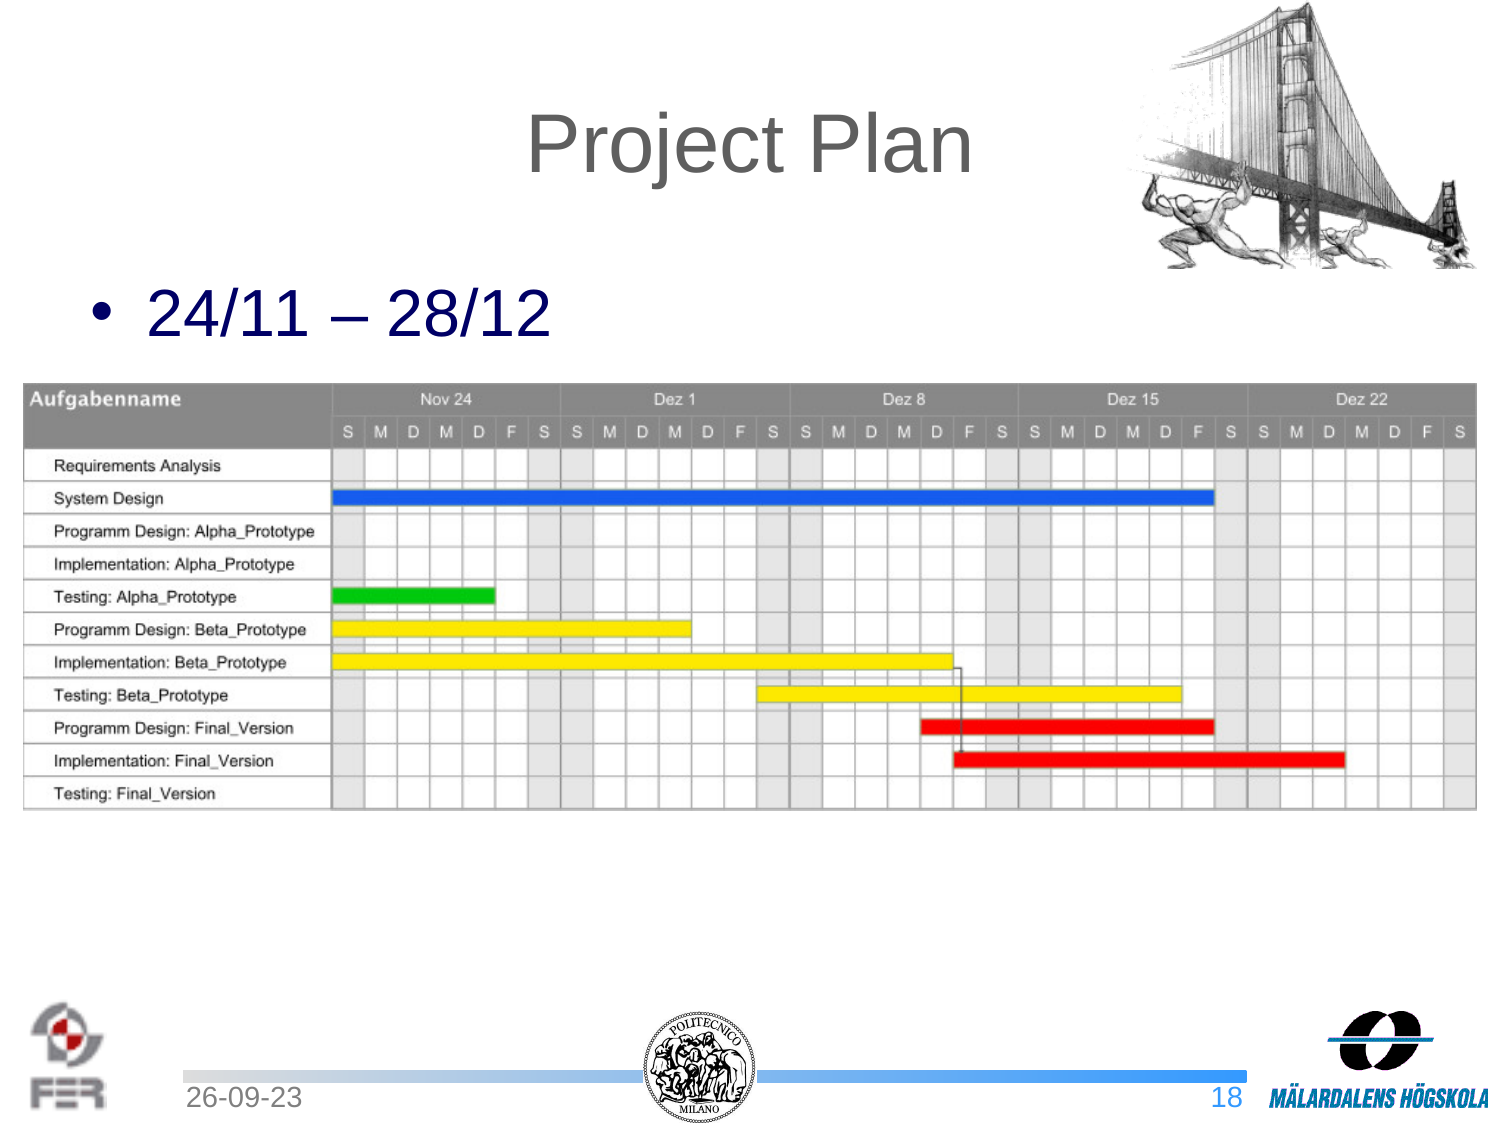

# Project Plan
24/11 – 28/12
26-08-21